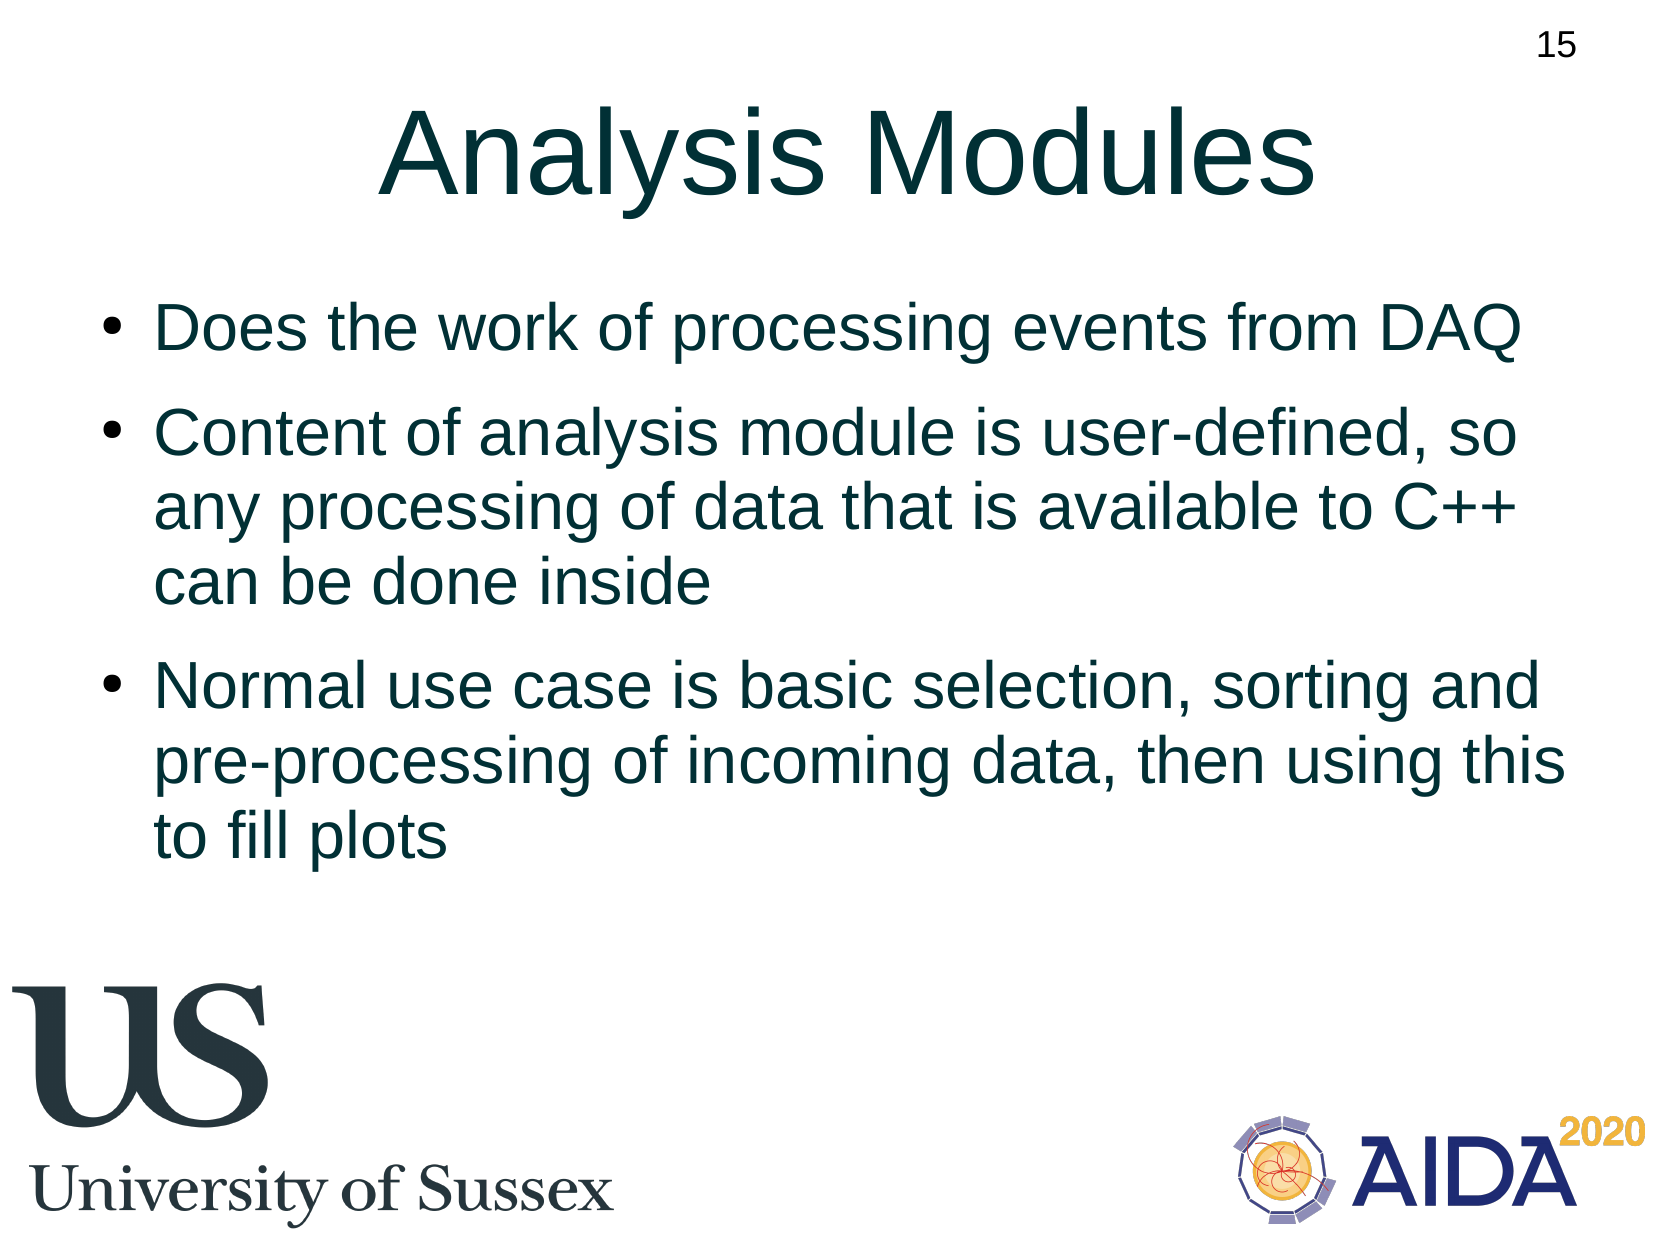

# Analysis Modules
Does the work of processing events from DAQ
Content of analysis module is user-defined, so any processing of data that is available to C++ can be done inside
Normal use case is basic selection, sorting and pre-processing of incoming data, then using this to fill plots